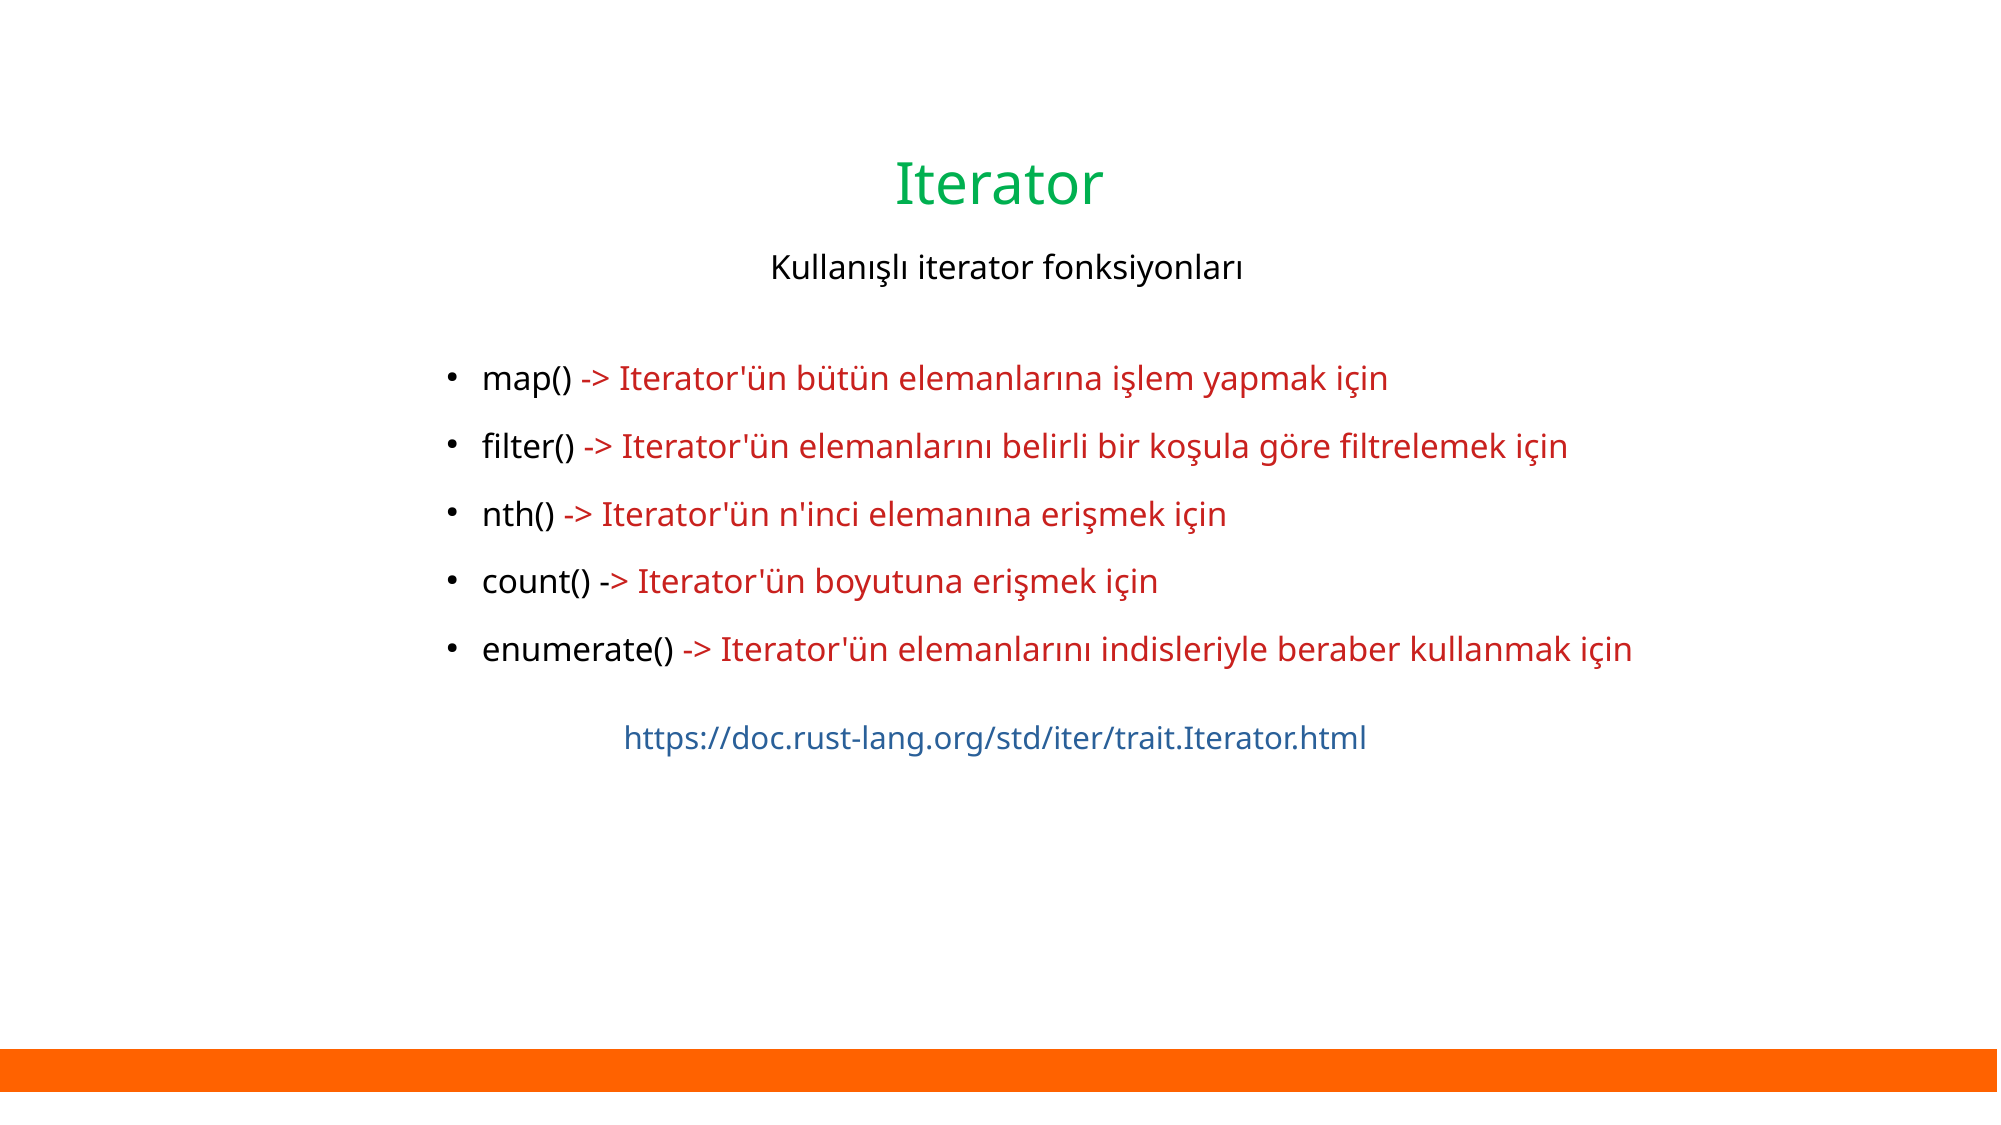

# Iterator
Kullanışlı iterator fonksiyonları
map() -> Iterator'ün bütün elemanlarına işlem yapmak için
filter() -> Iterator'ün elemanlarını belirli bir koşula göre filtrelemek için
nth() -> Iterator'ün n'inci elemanına erişmek için
count() -> Iterator'ün boyutuna erişmek için
enumerate() -> Iterator'ün elemanlarını indisleriyle beraber kullanmak için
https://doc.rust-lang.org/std/iter/trait.Iterator.html